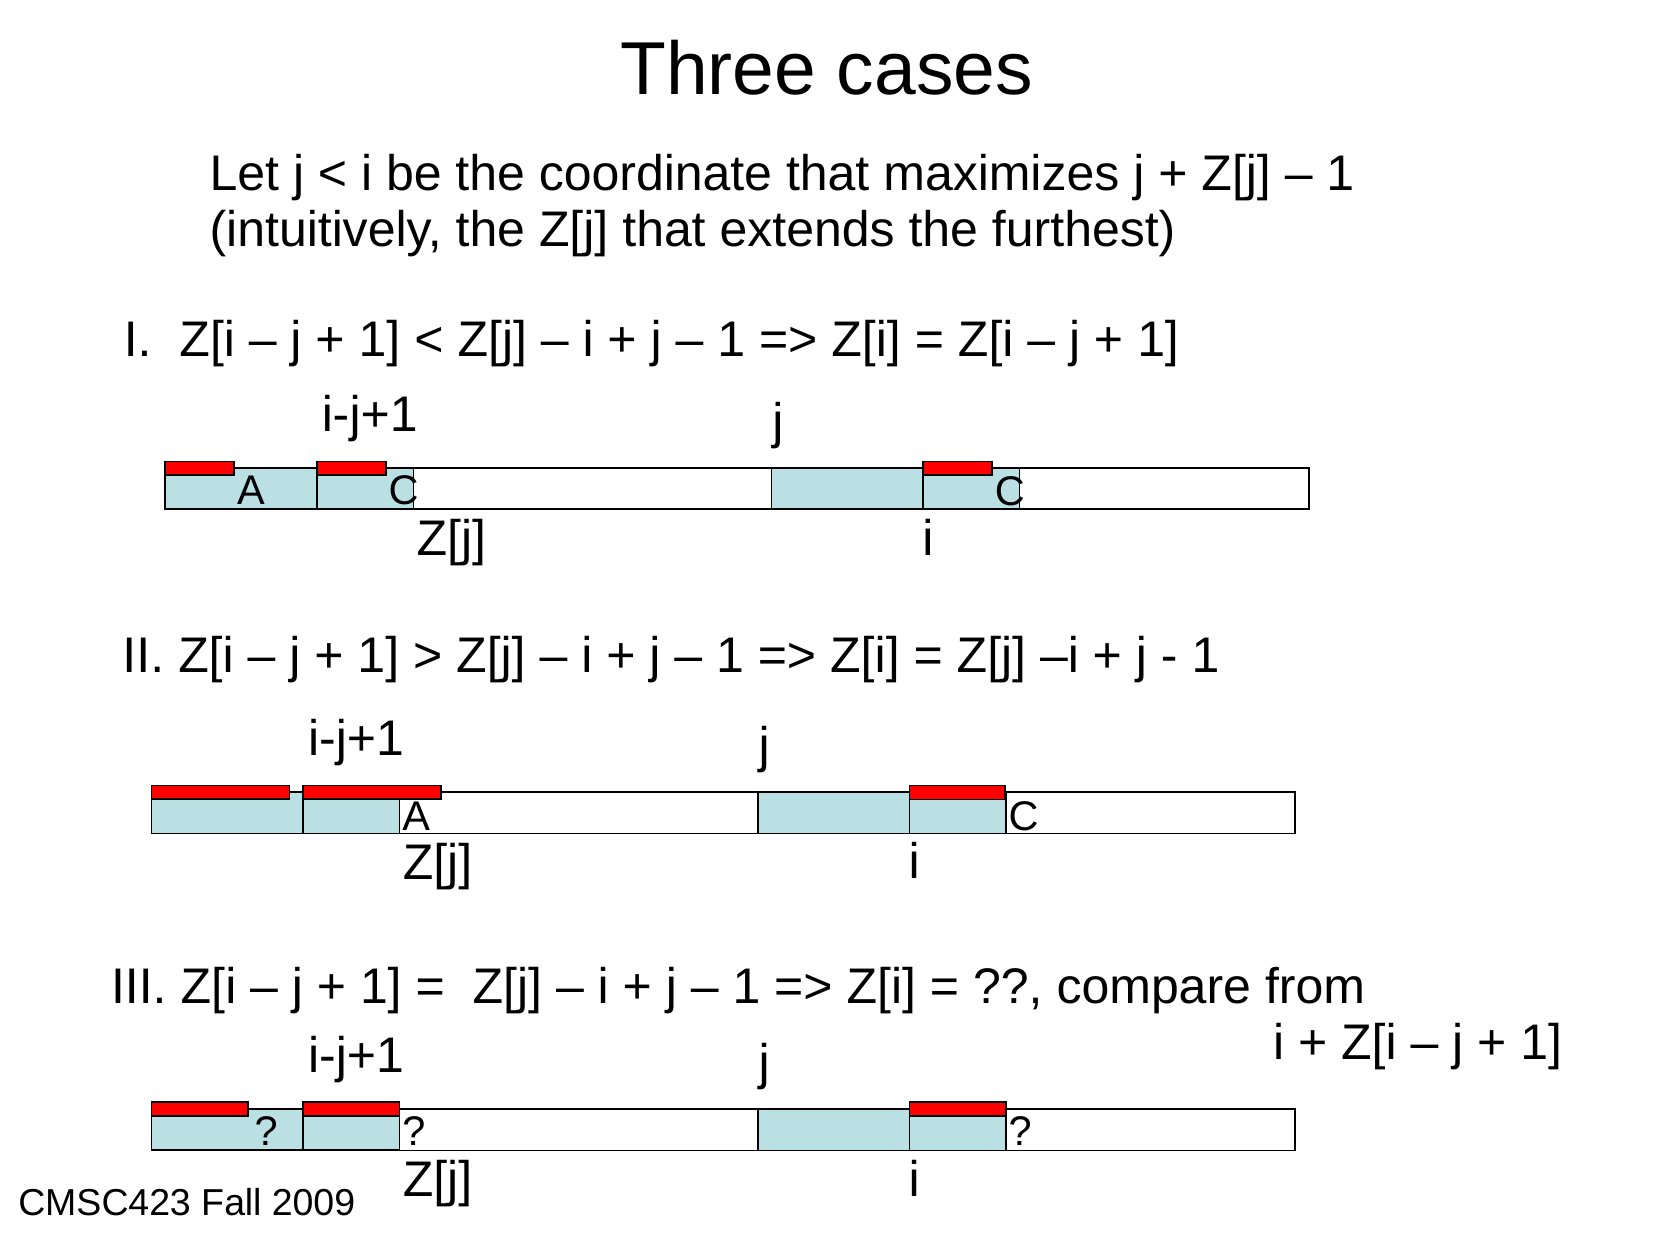

# Three cases
Let j < i be the coordinate that maximizes j + Z[j] – 1
(intuitively, the Z[j] that extends the furthest)
I. Z[i – j + 1] < Z[j] – i + j – 1 => Z[i] = Z[i – j + 1]
i-j+1
Z[j]
j
A
C
C
i
II. Z[i – j + 1] > Z[j] – i + j – 1 => Z[i] = Z[j] –i + j - 1
i-j+1
Z[j]
j
A
C
i
III. Z[i – j + 1] = Z[j] – i + j – 1 => Z[i] = ??, compare from
 i + Z[i – j + 1]
i-j+1
Z[j]
j
?
?
?
i
CMSC423 Fall 2009